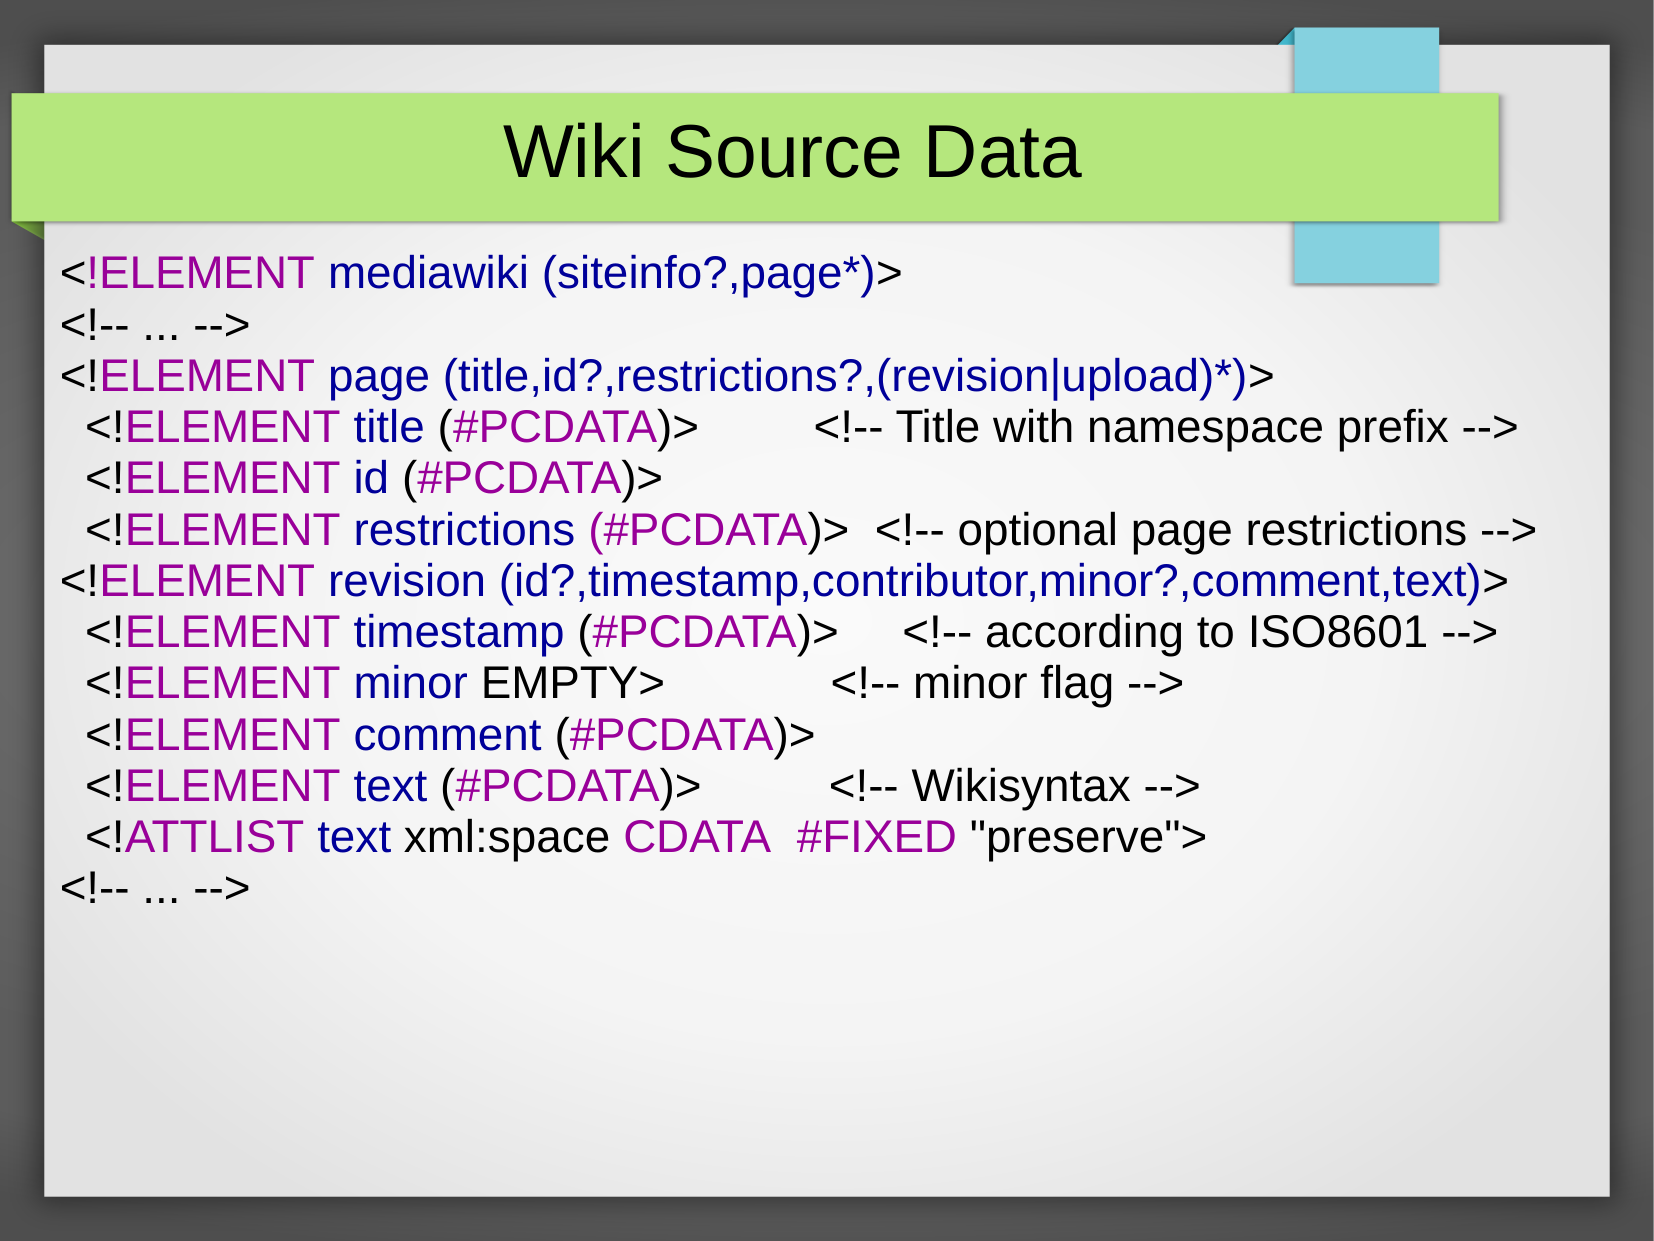

# Wiki Source Data
<!ELEMENT mediawiki (siteinfo?,page*)>
<!-- ... -->
<!ELEMENT page (title,id?,restrictions?,(revision|upload)*)>
 <!ELEMENT title (#PCDATA)> <!-- Title with namespace prefix -->
 <!ELEMENT id (#PCDATA)>
 <!ELEMENT restrictions (#PCDATA)> <!-- optional page restrictions -->
<!ELEMENT revision (id?,timestamp,contributor,minor?,comment,text)>
 <!ELEMENT timestamp (#PCDATA)> <!-- according to ISO8601 -->
 <!ELEMENT minor EMPTY> <!-- minor flag -->
 <!ELEMENT comment (#PCDATA)>
 <!ELEMENT text (#PCDATA)> <!-- Wikisyntax -->
 <!ATTLIST text xml:space CDATA #FIXED "preserve">
<!-- ... -->